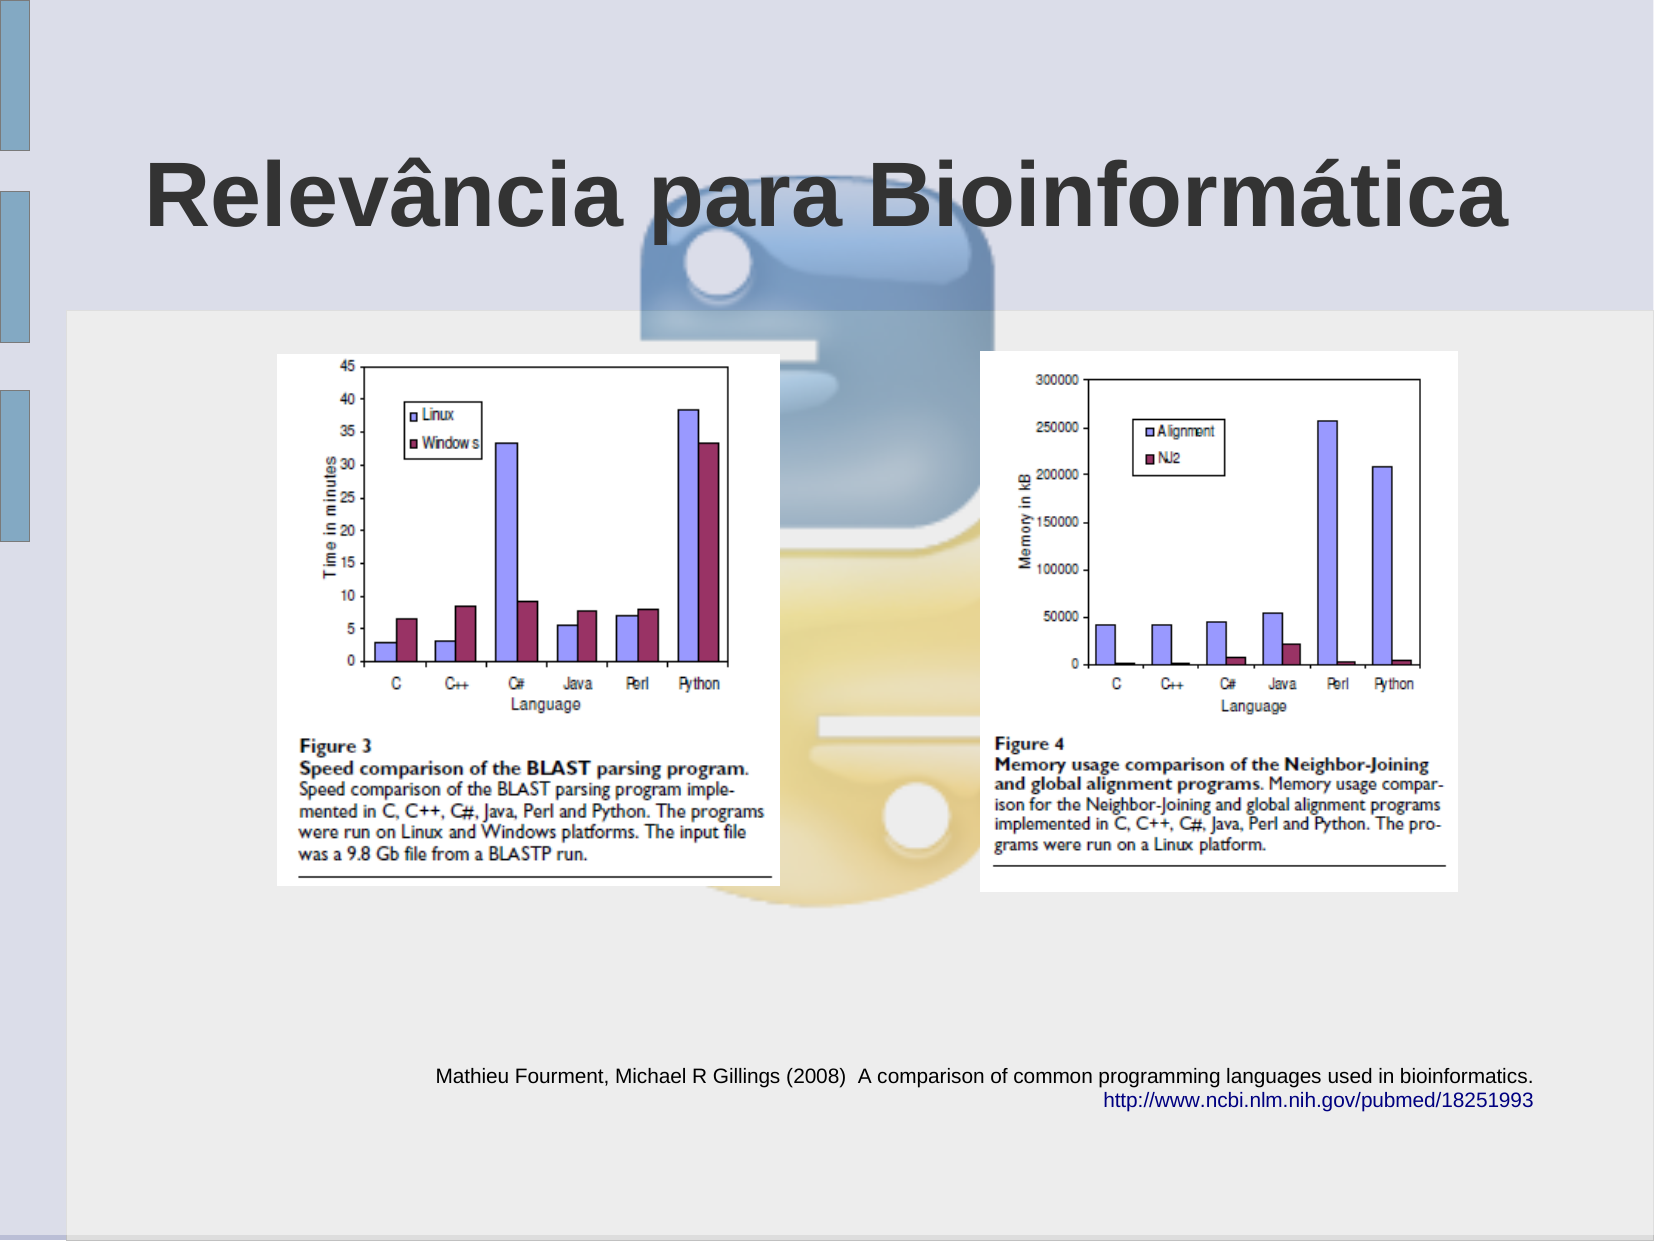

# Relevância para Bioinformática
Mathieu Fourment, Michael R Gillings (2008) A comparison of common programming languages used in bioinformatics.http://www.ncbi.nlm.nih.gov/pubmed/18251993